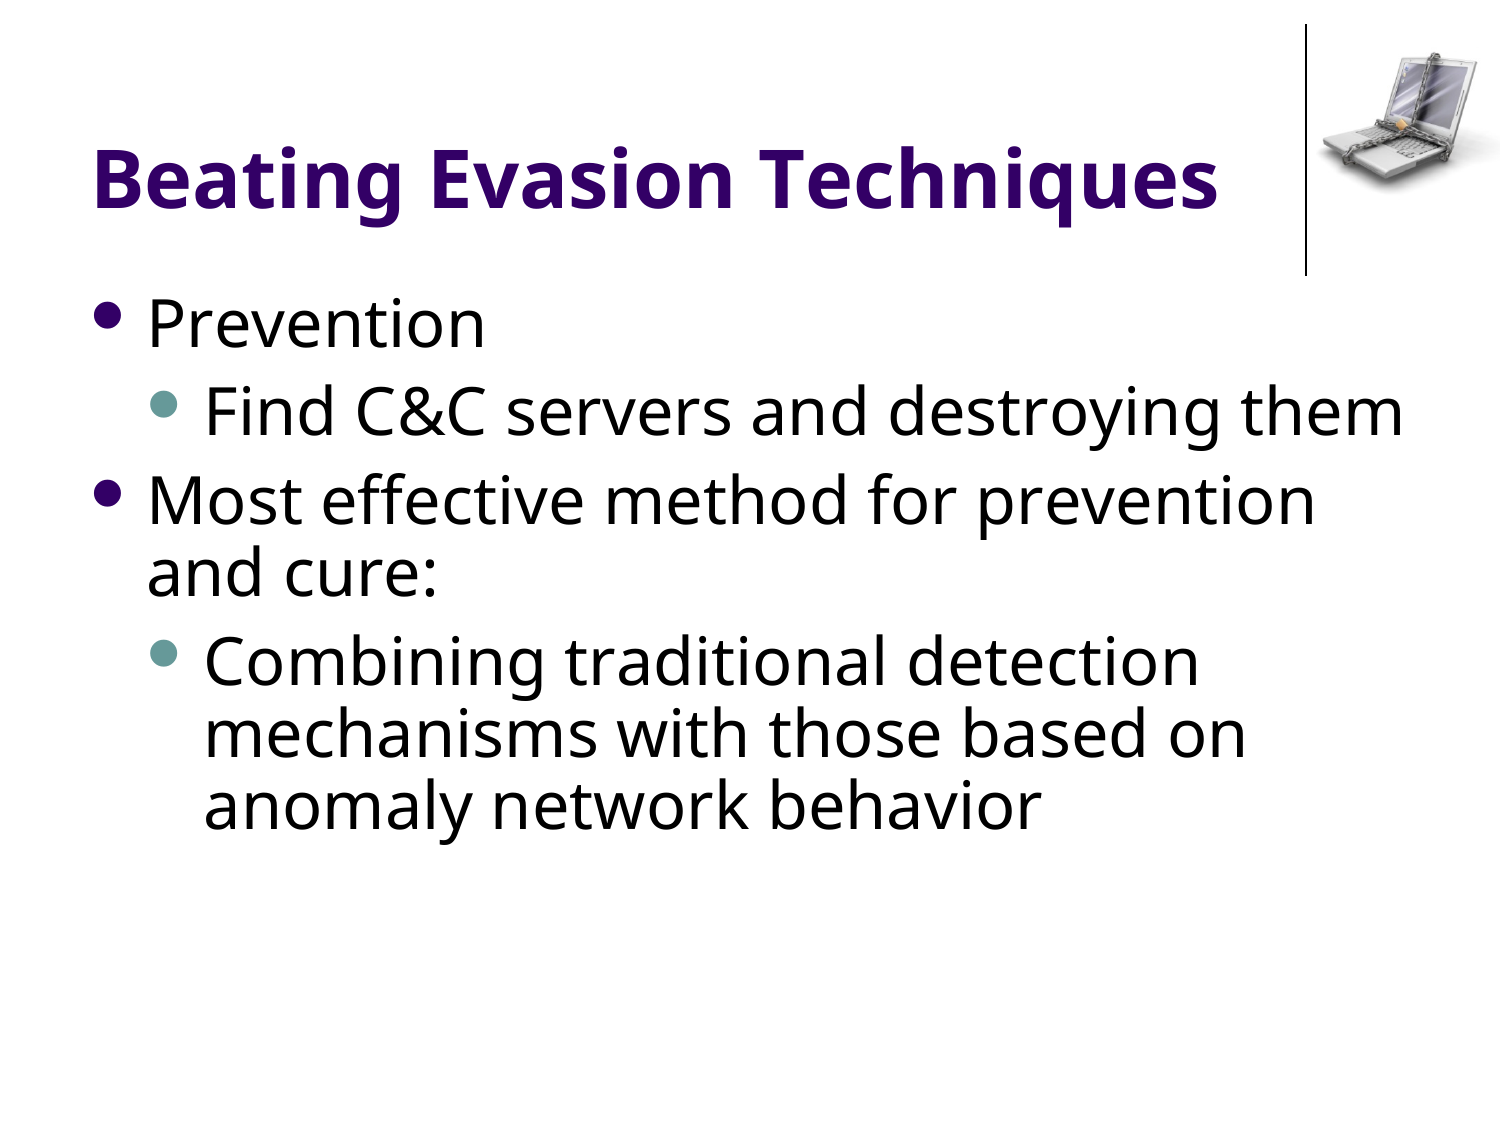

# Beating Evasion Techniques
Prevention
Find C&C servers and destroying them
Most effective method for prevention and cure:
Combining traditional detection mechanisms with those based on anomaly network behavior